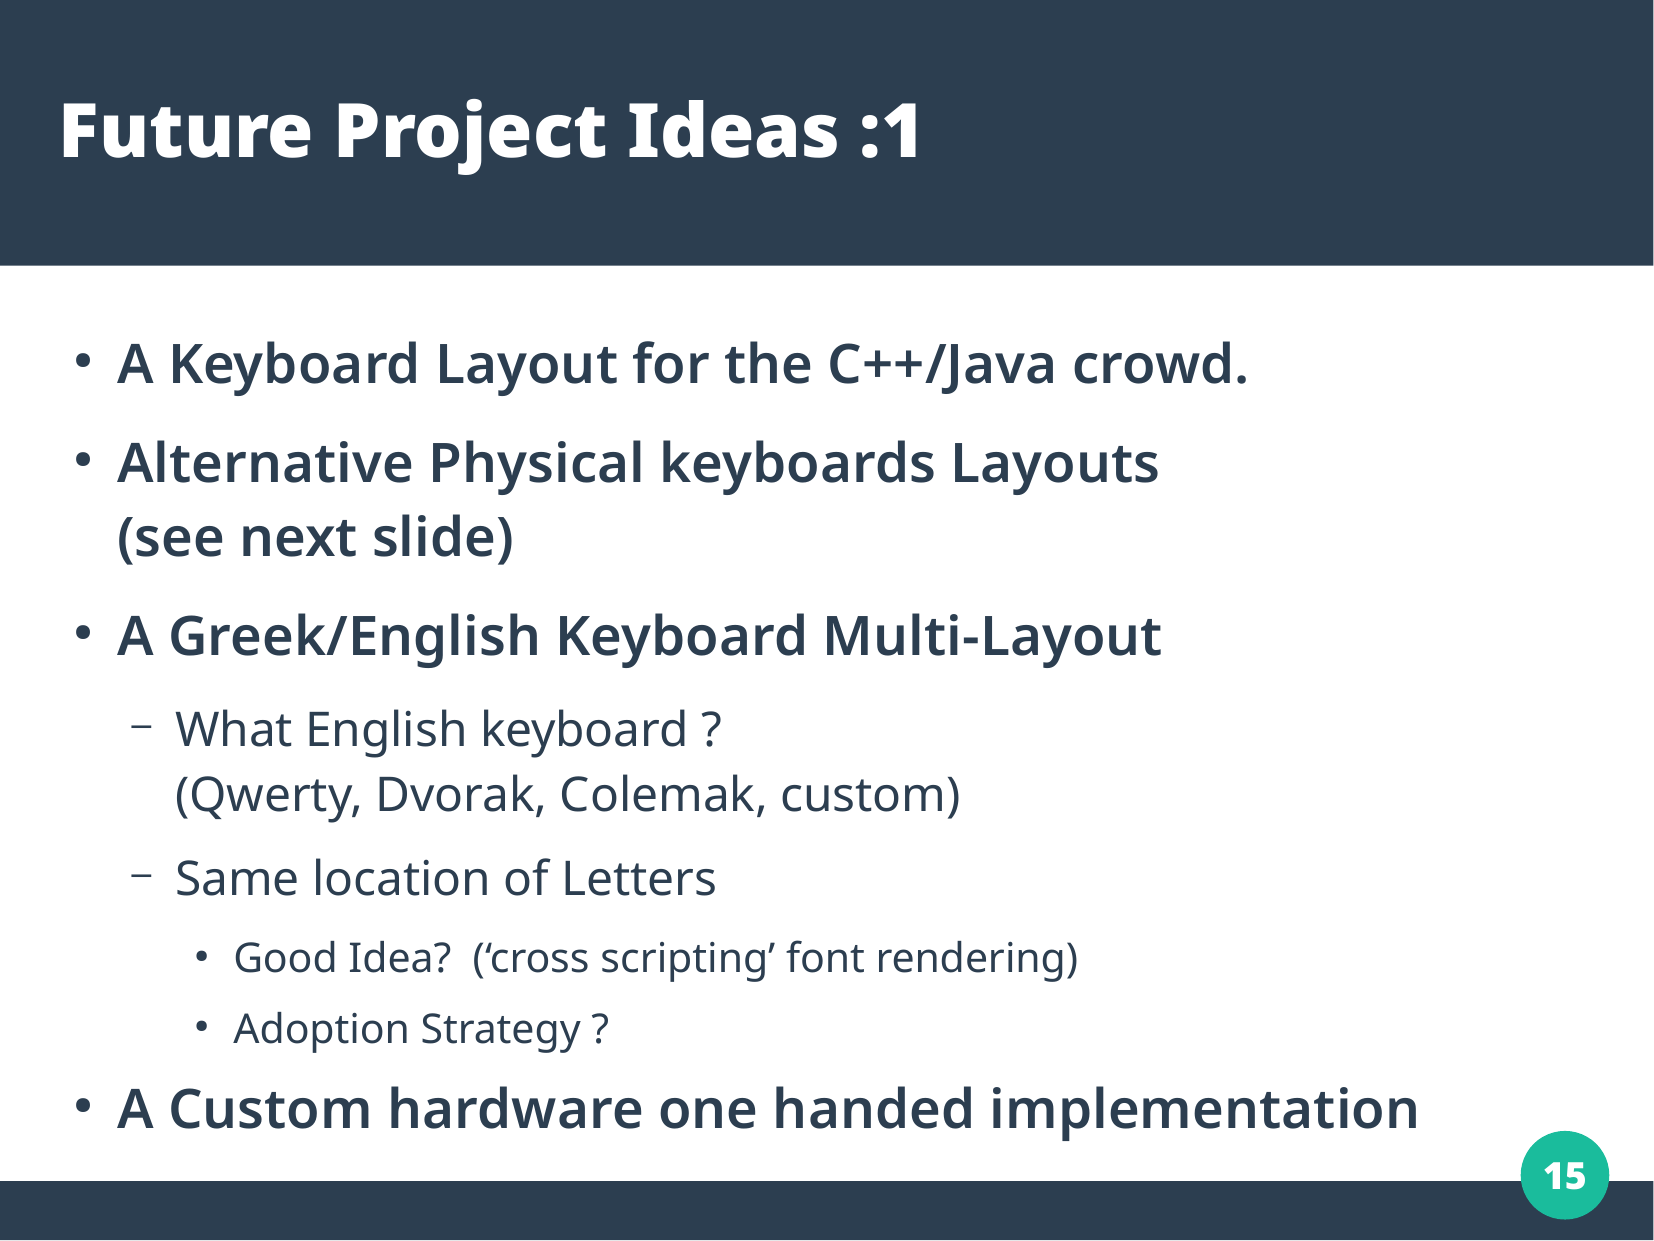

# Future Project Ideas :1
A Keyboard Layout for the C++/Java crowd.
Alternative Physical keyboards Layouts
(see next slide)
A Greek/English Keyboard Multi-Layout
What English keyboard ?
(Qwerty, Dvorak, Colemak, custom)
Same location of Letters
Good Idea? (‘cross scripting’ font rendering)
Adoption Strategy ?
A Custom hardware one handed implementation
15